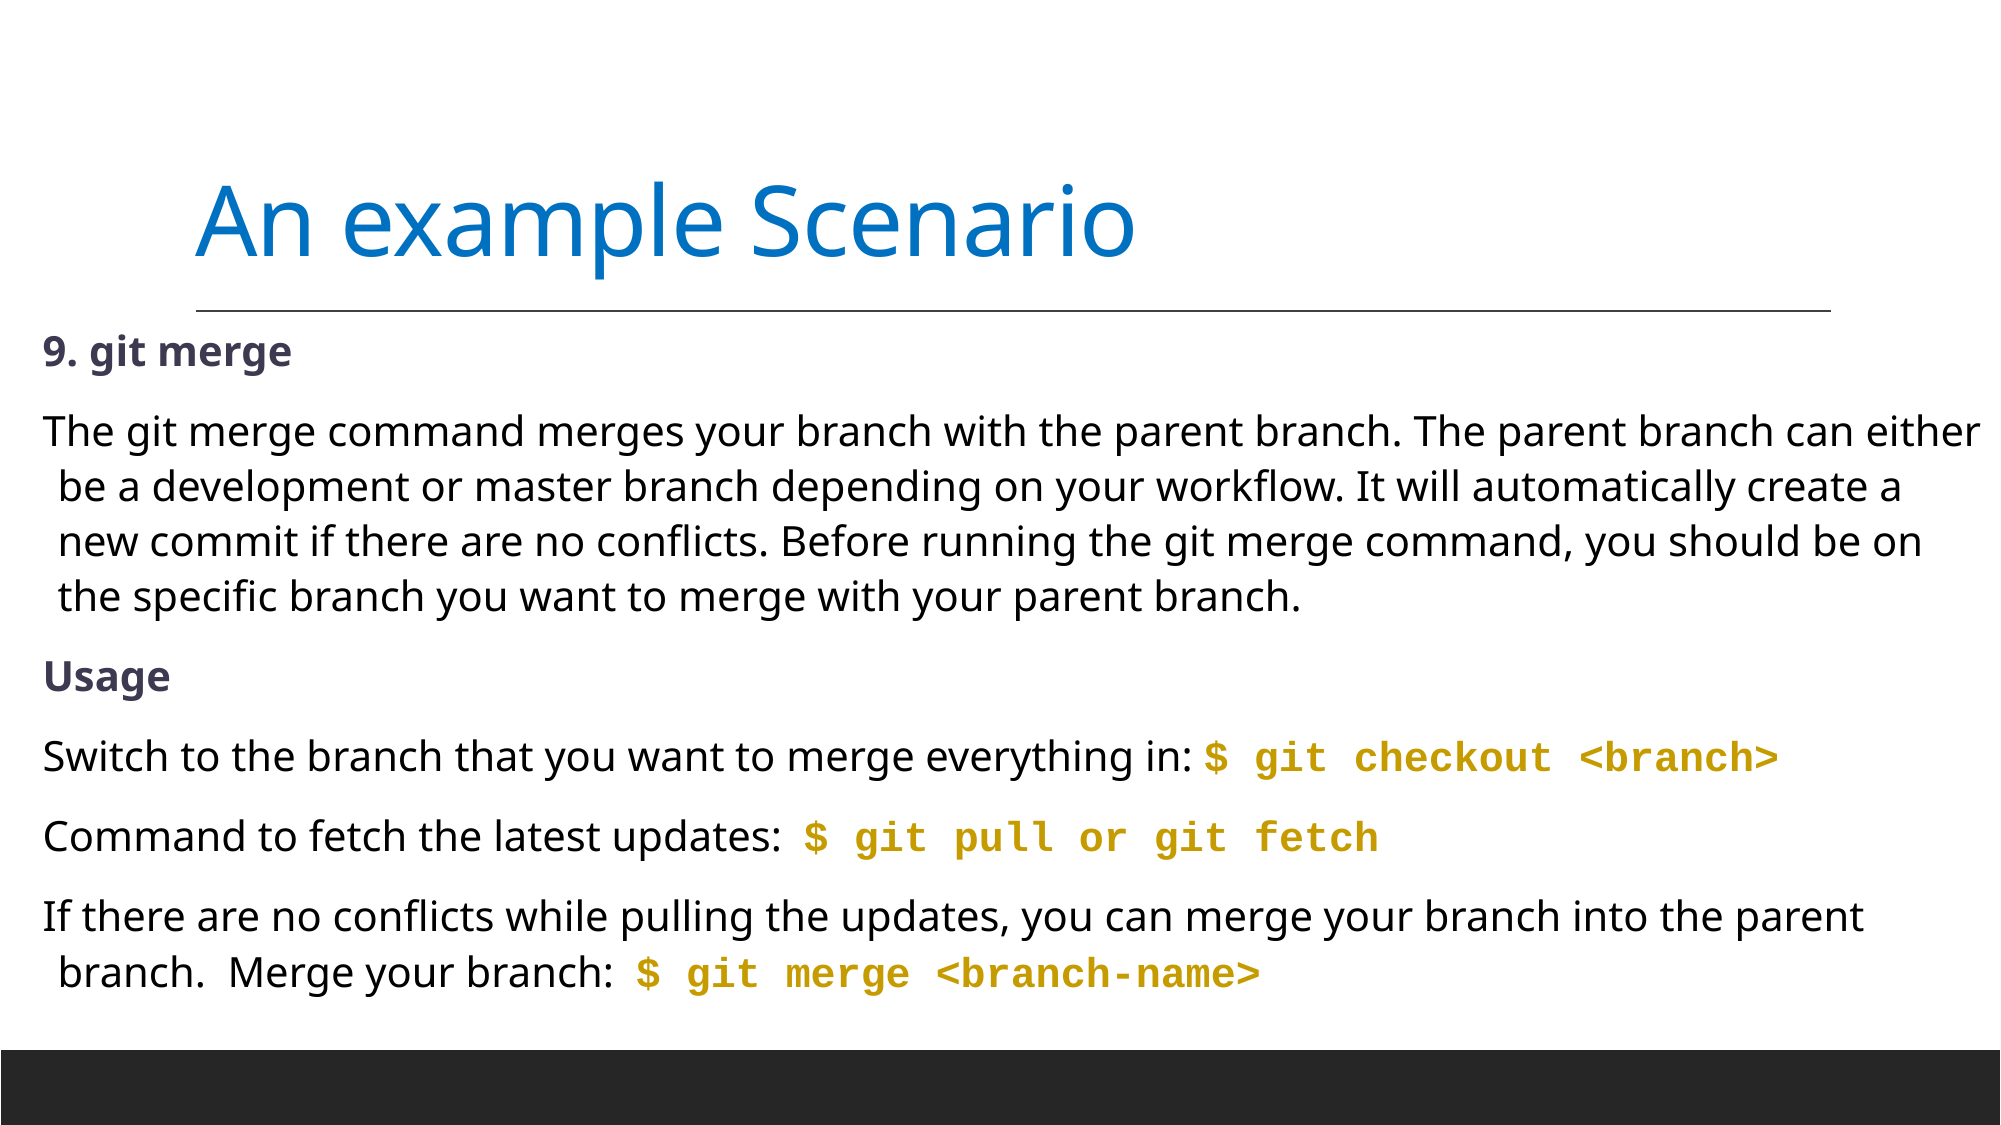

# An example Scenario
9. git merge
The git merge command merges your branch with the parent branch. The parent branch can either be a development or master branch depending on your workflow. It will automatically create a new commit if there are no conflicts. Before running the git merge command, you should be on the specific branch you want to merge with your parent branch.
Usage
Switch to the branch that you want to merge everything in: $ git checkout <branch>
Command to fetch the latest updates: $ git pull or git fetch
If there are no conflicts while pulling the updates, you can merge your branch into the parent branch. Merge your branch: $ git merge <branch-name>